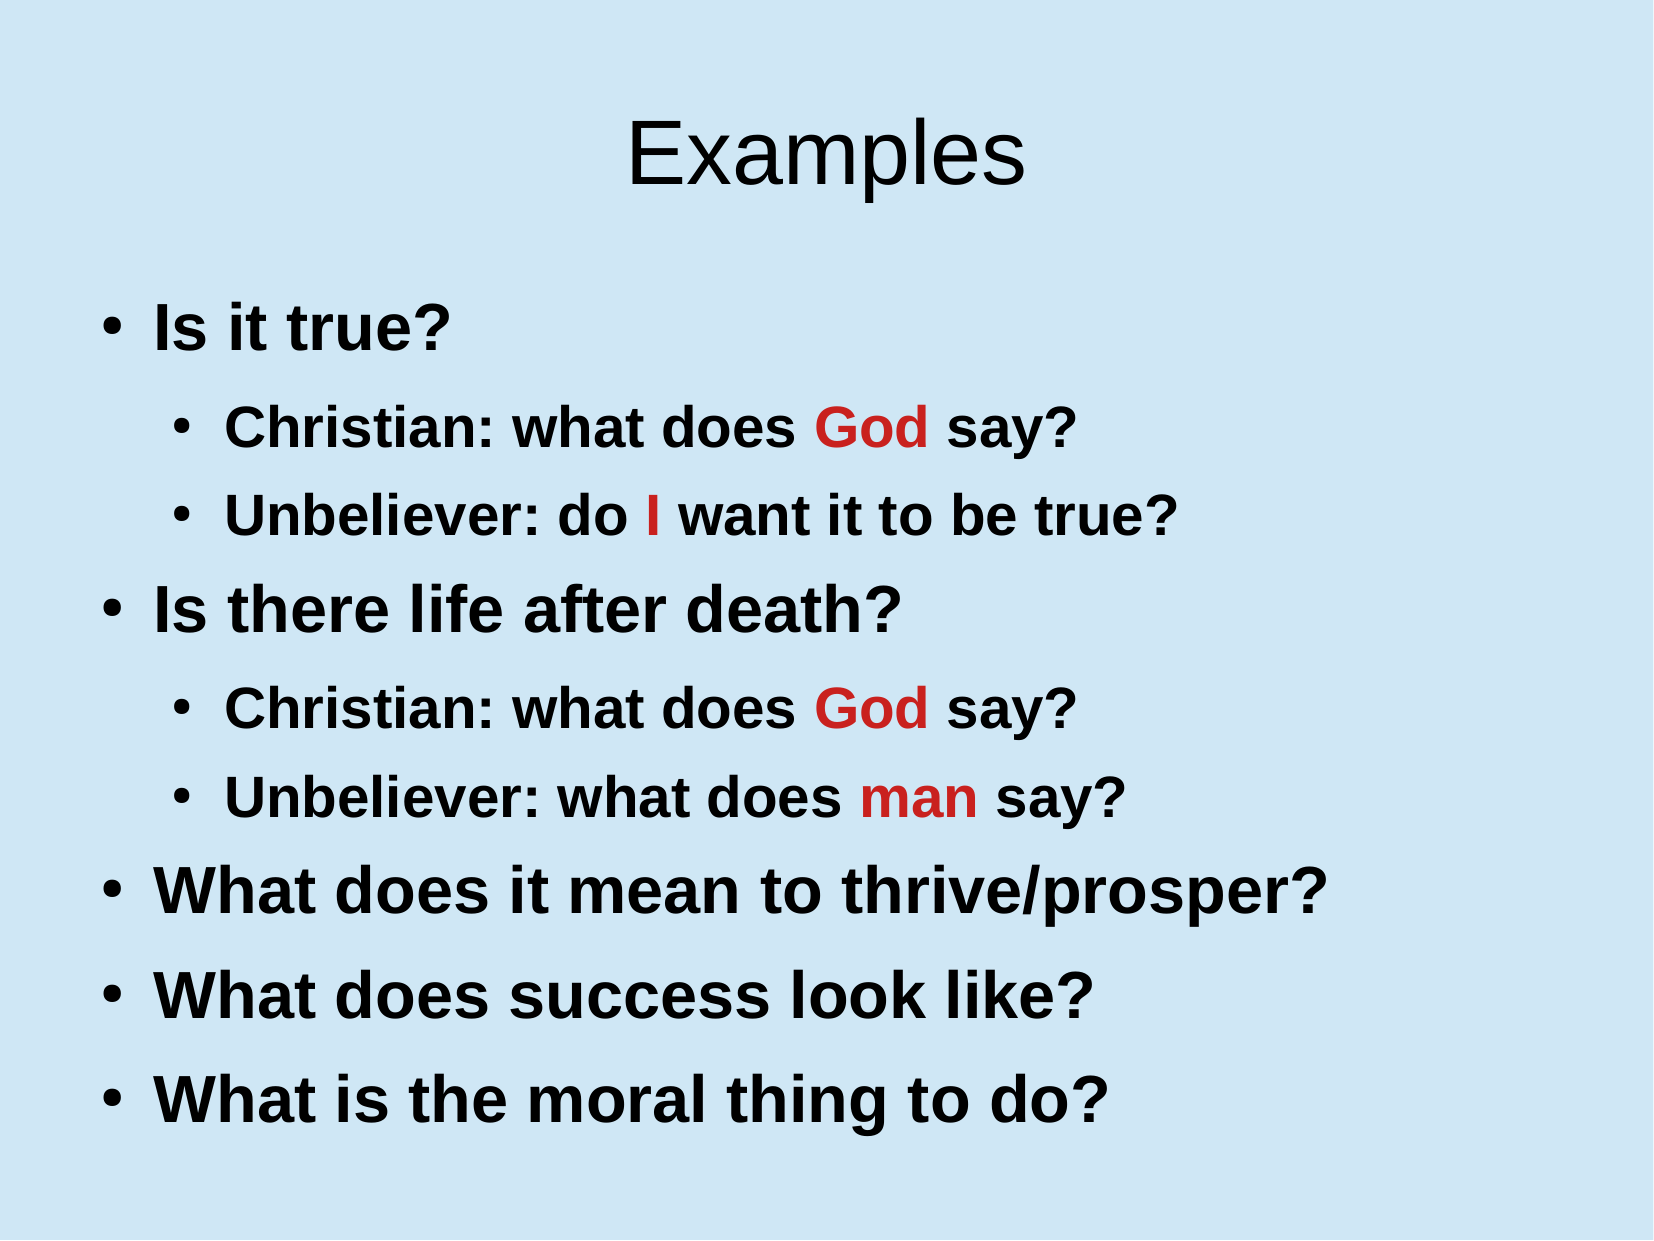

# Examples
Is it true?
Christian: what does God say?
Unbeliever: do I want it to be true?
Is there life after death?
Christian: what does God say?
Unbeliever: what does man say?
What does it mean to thrive/prosper?
What does success look like?
What is the moral thing to do?